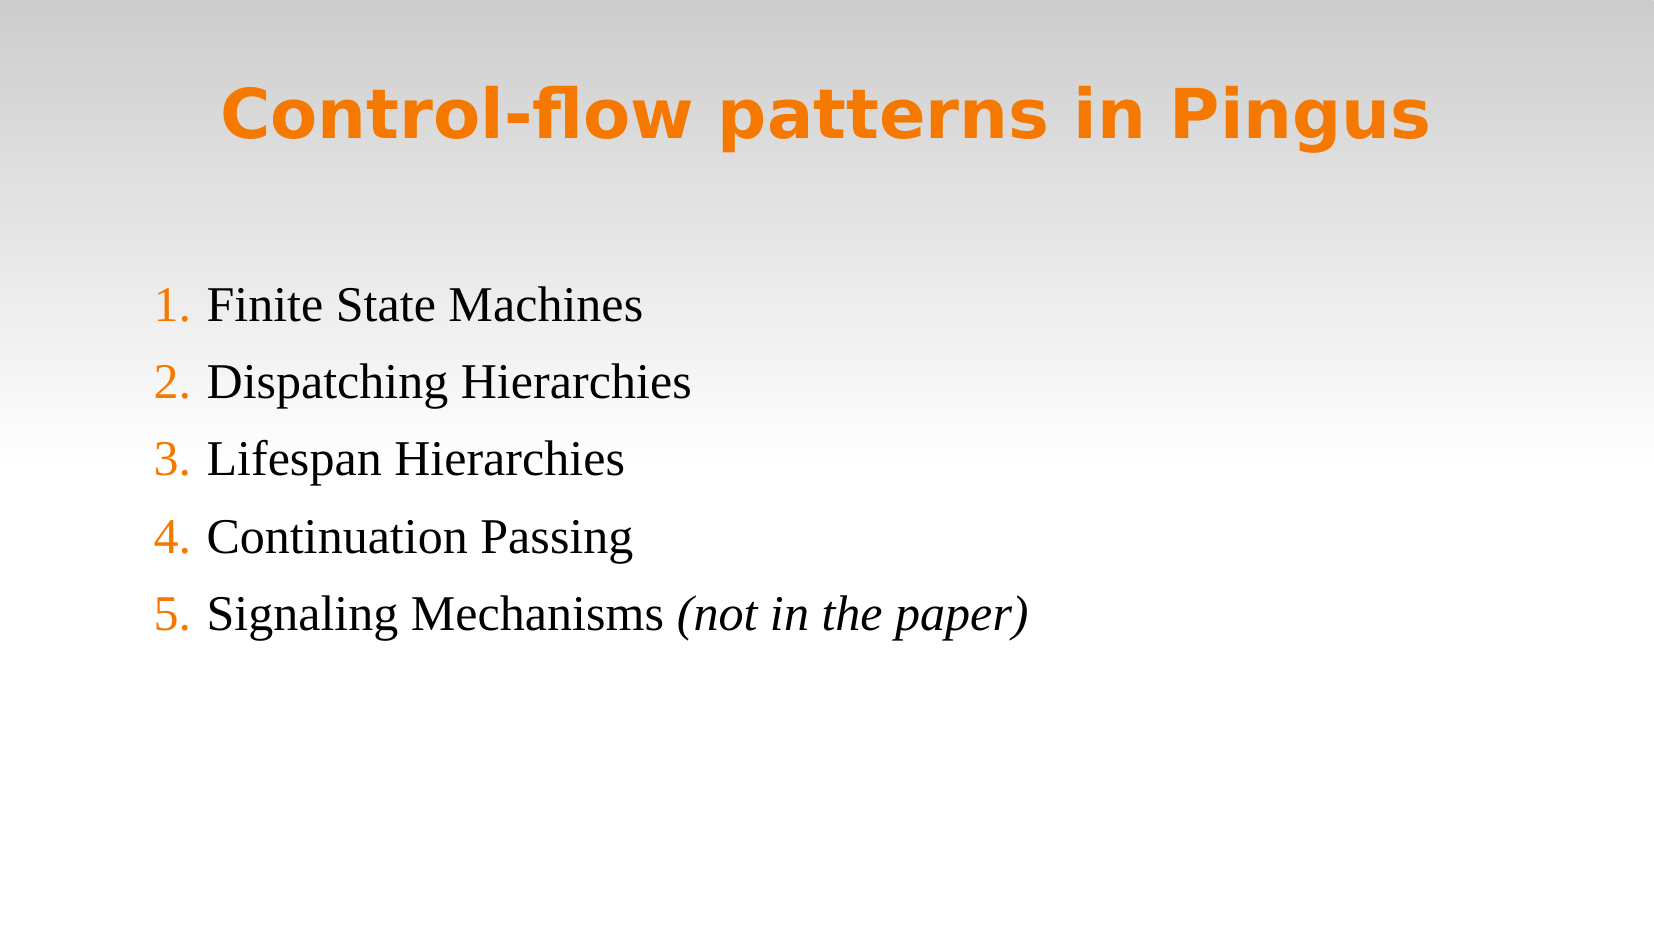

# Control-flow patterns in Pingus
Finite State Machines
Dispatching Hierarchies
Lifespan Hierarchies
Continuation Passing
Signaling Mechanisms (not in the paper)